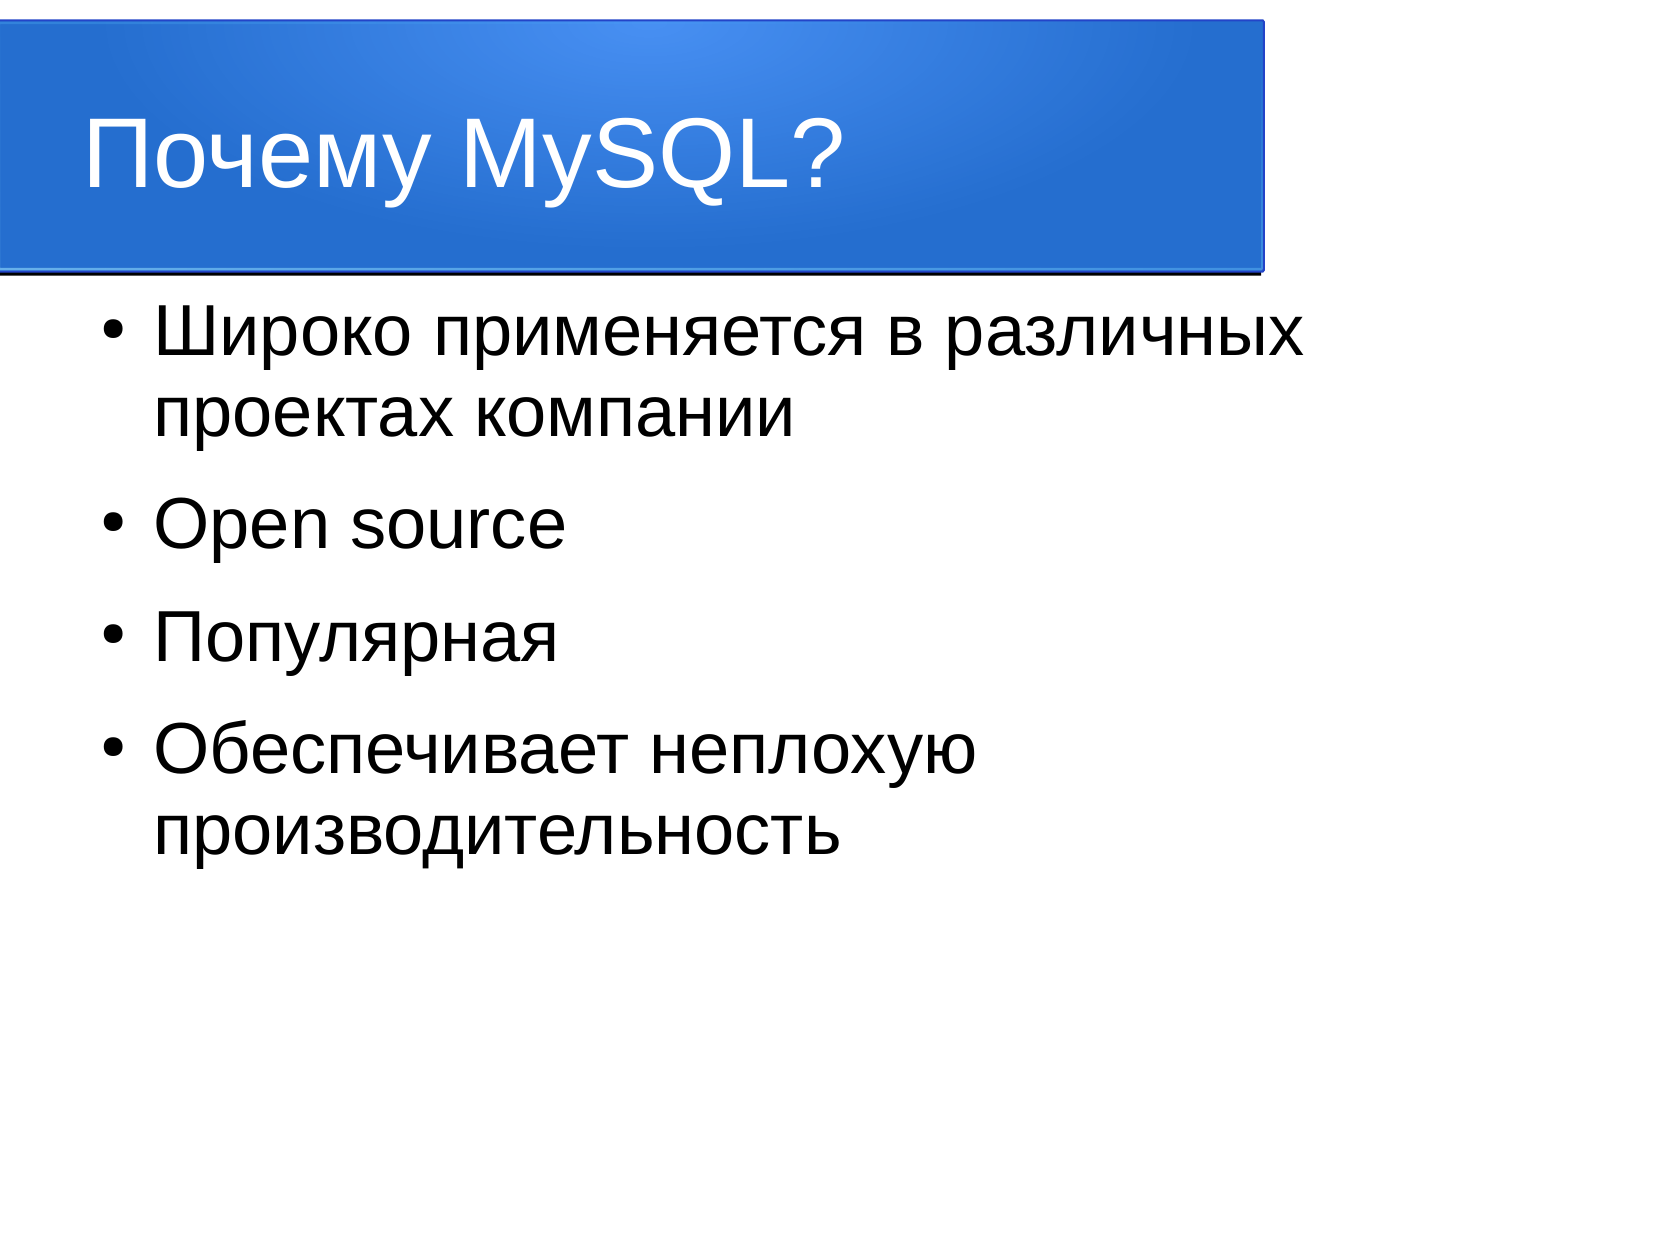

# Почему MySQL?
Широко применяется в различных проектах компании
Open source
Популярная
Обеспечивает неплохую производительность